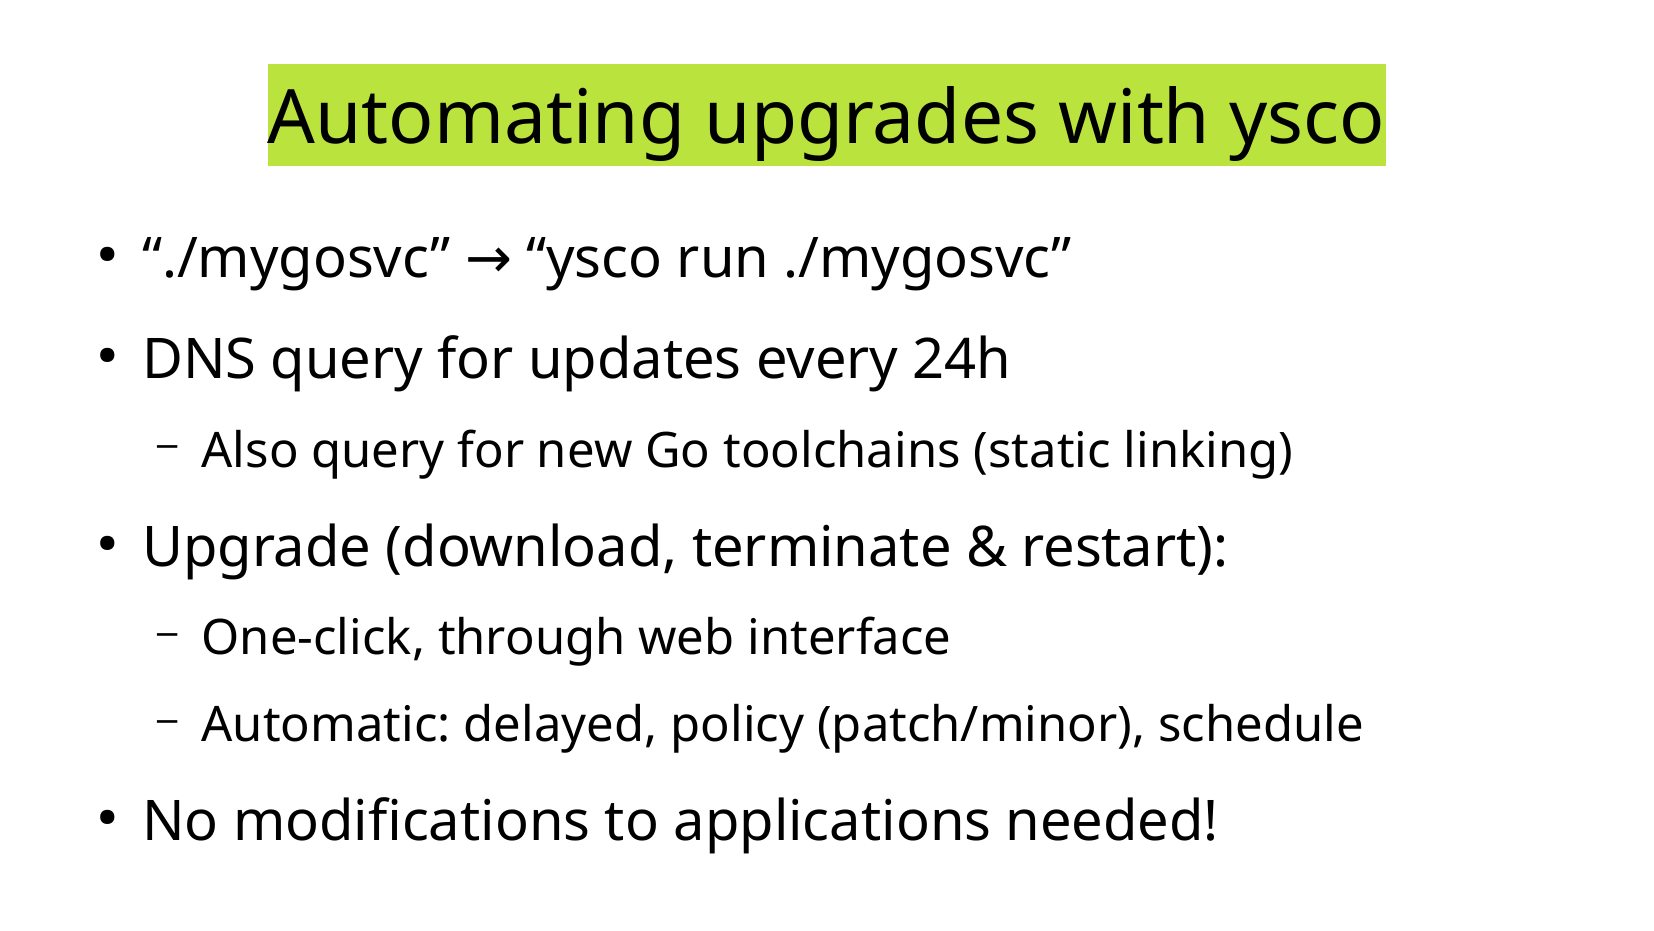

# Automating upgrades with ysco
“./mygosvc” → “ysco run ./mygosvc”
DNS query for updates every 24h
Also query for new Go toolchains (static linking)
Upgrade (download, terminate & restart):
One-click, through web interface
Automatic: delayed, policy (patch/minor), schedule
No modifications to applications needed!